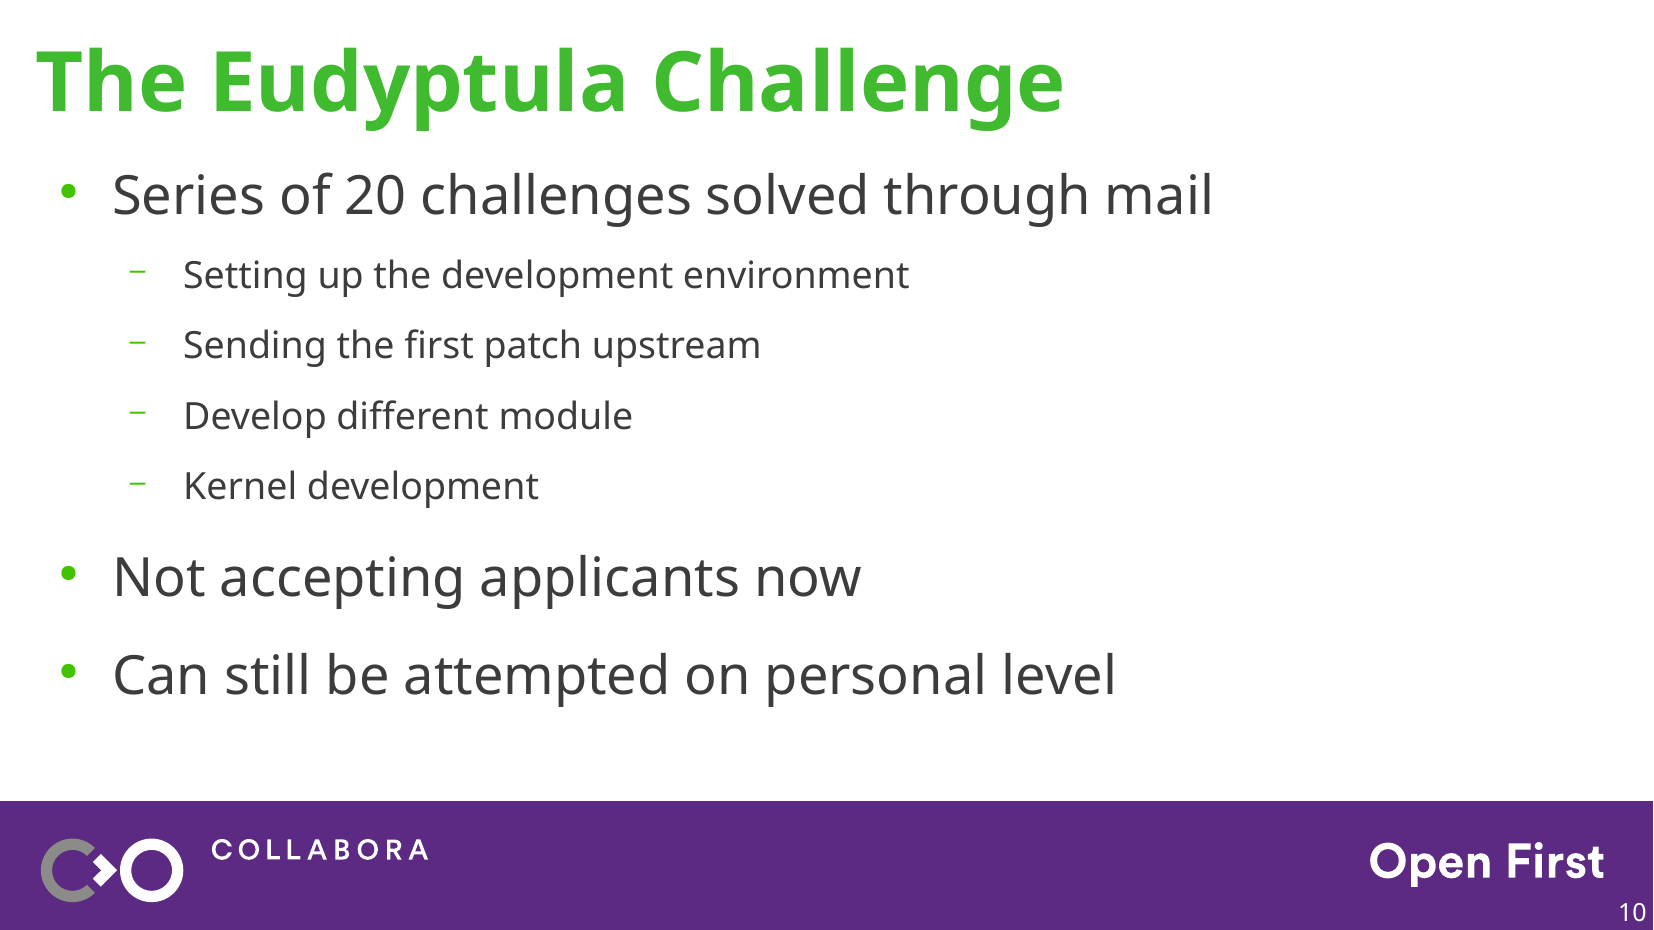

# The Eudyptula Challenge
Series of 20 challenges solved through mail
Setting up the development environment
Sending the first patch upstream
Develop different module
Kernel development
Not accepting applicants now
Can still be attempted on personal level